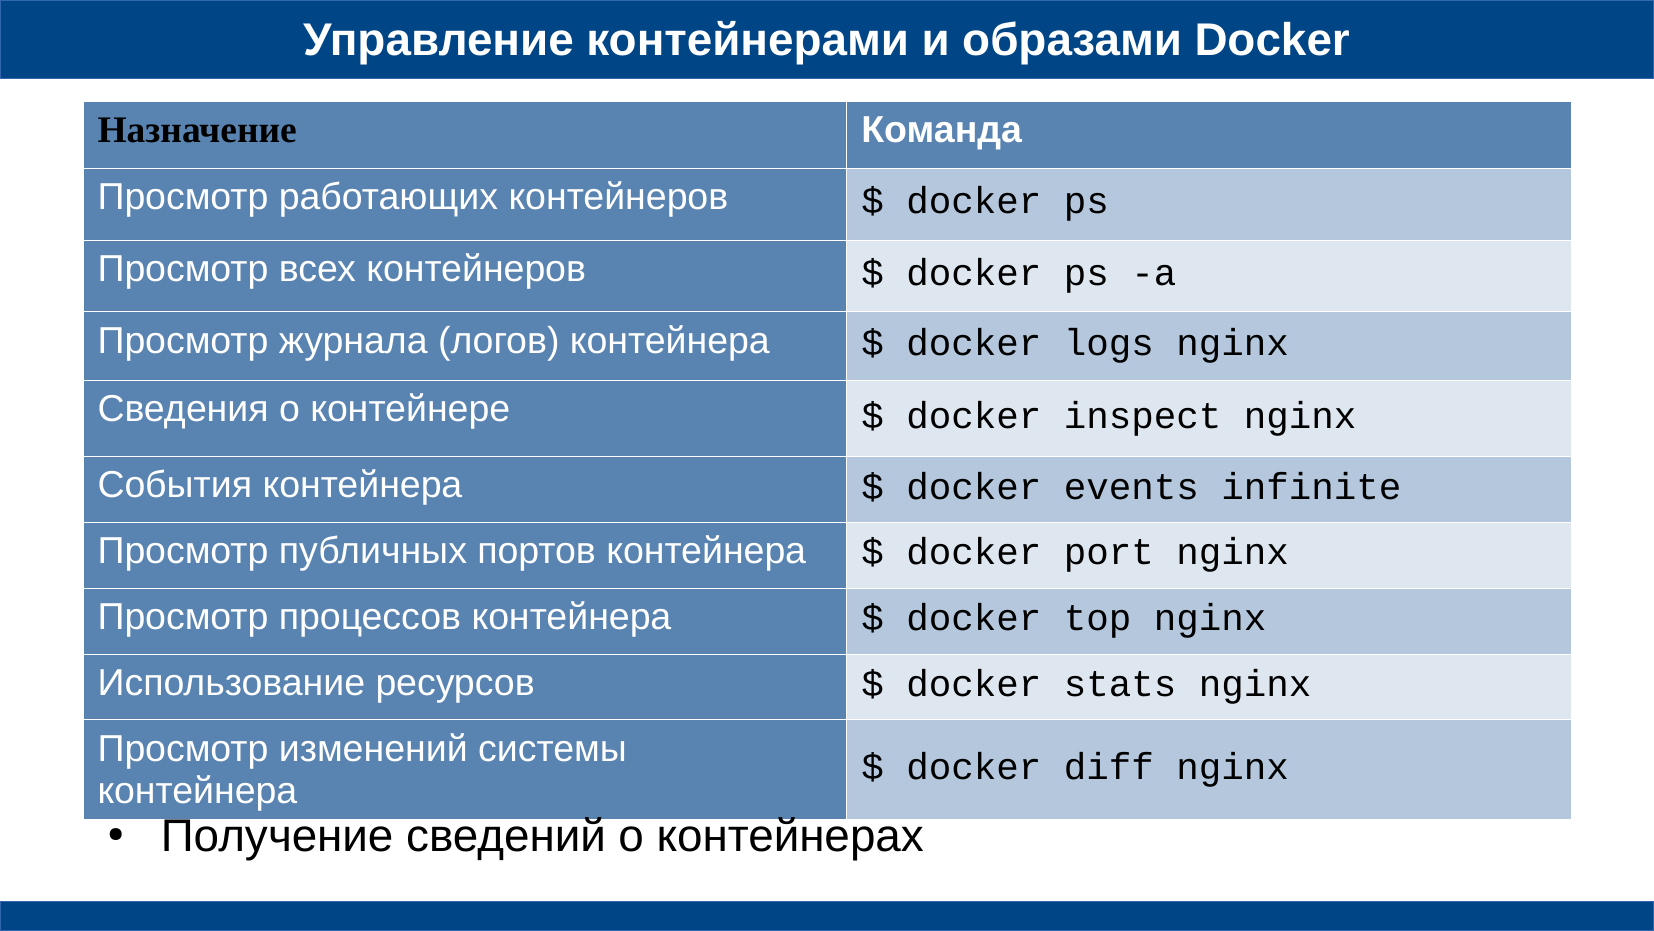

# Управление контейнерами и образами Docker
| Назначение | Команда |
| --- | --- |
| Просмотр работающих контейнеров | $ docker ps |
| Просмотр всех контейнеров | $ docker ps -a |
| Просмотр журнала (логов) контейнера | $ docker logs nginx |
| Сведения о контейнере | $ docker inspect nginx |
| События контейнера | $ docker events infinite |
| Просмотр публичных портов контейнера | $ docker port nginx |
| Просмотр процессов контейнера | $ docker top nginx |
| Использование ресурсов | $ docker stats nginx |
| Просмотр изменений системы контейнера | $ docker diff nginx |
Получение сведений о контейнерах